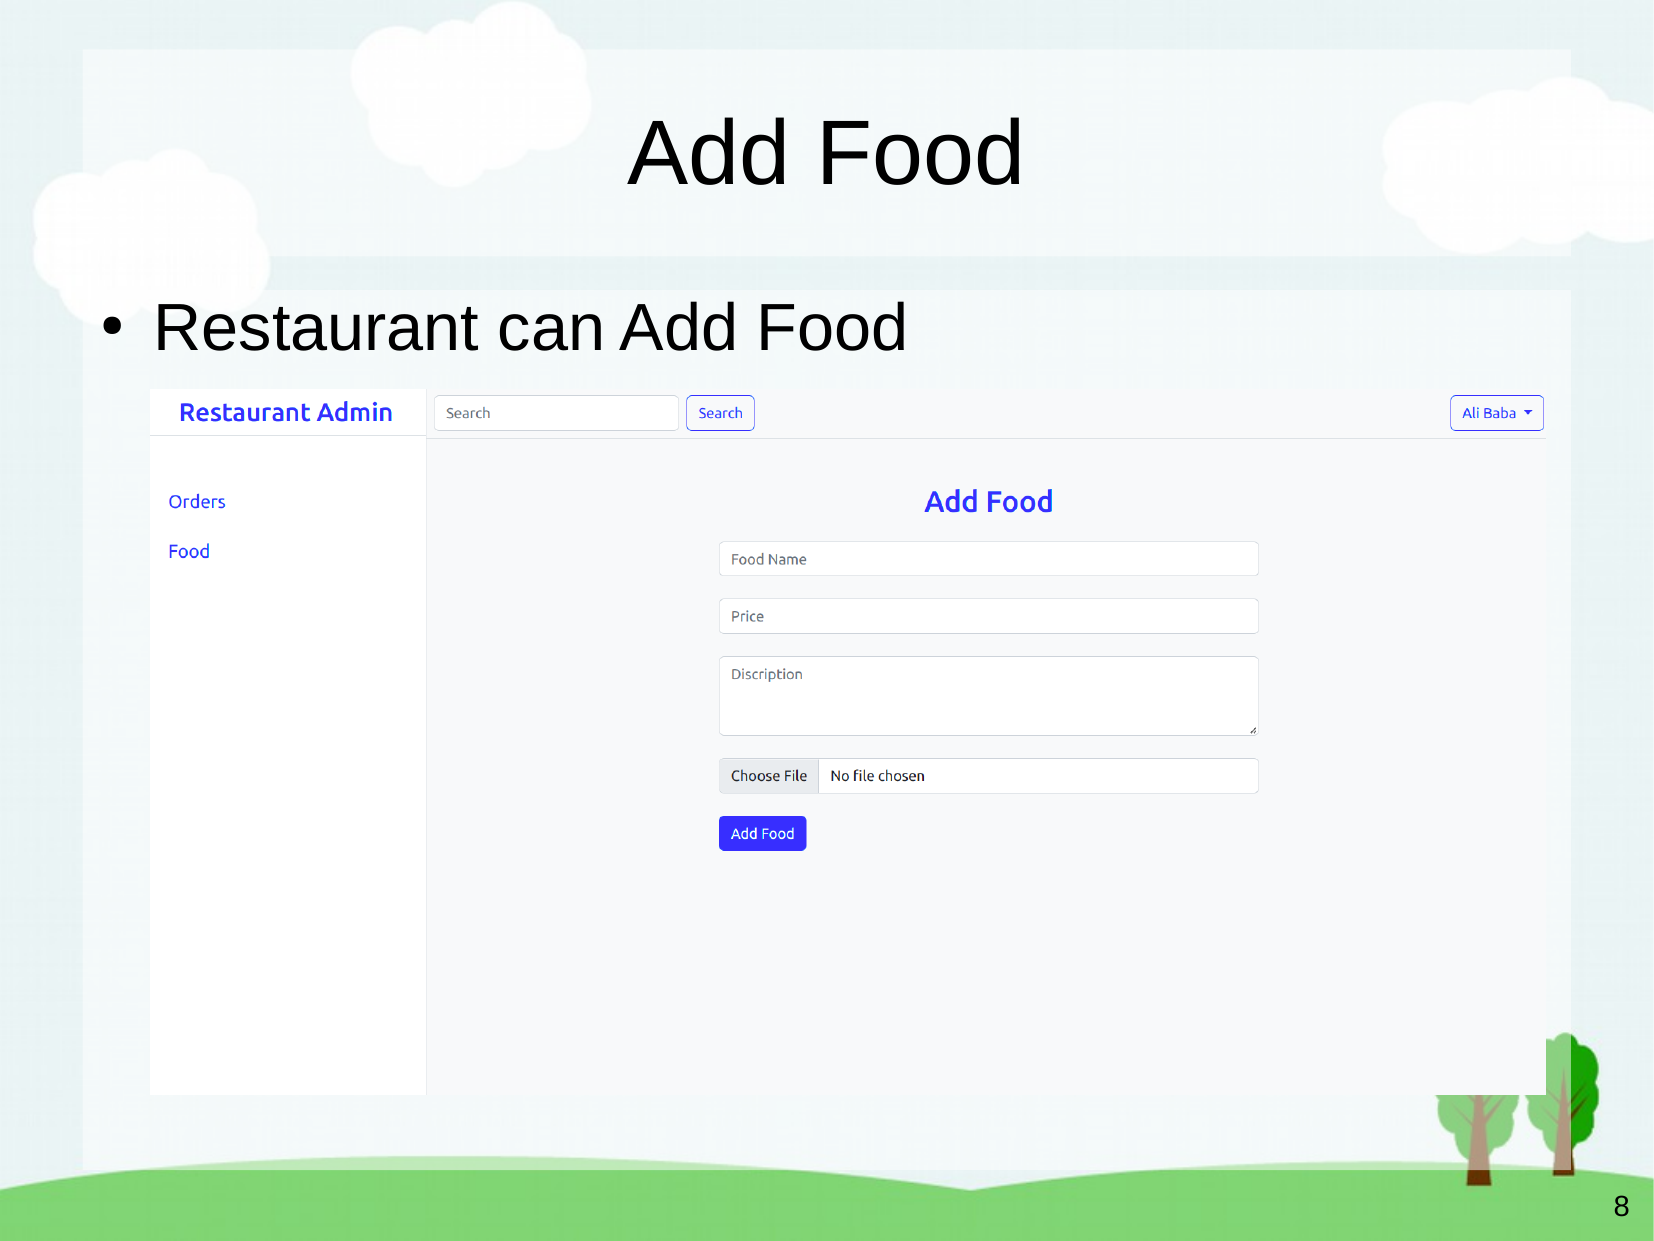

# Add Food
Restaurant can Add Food
8